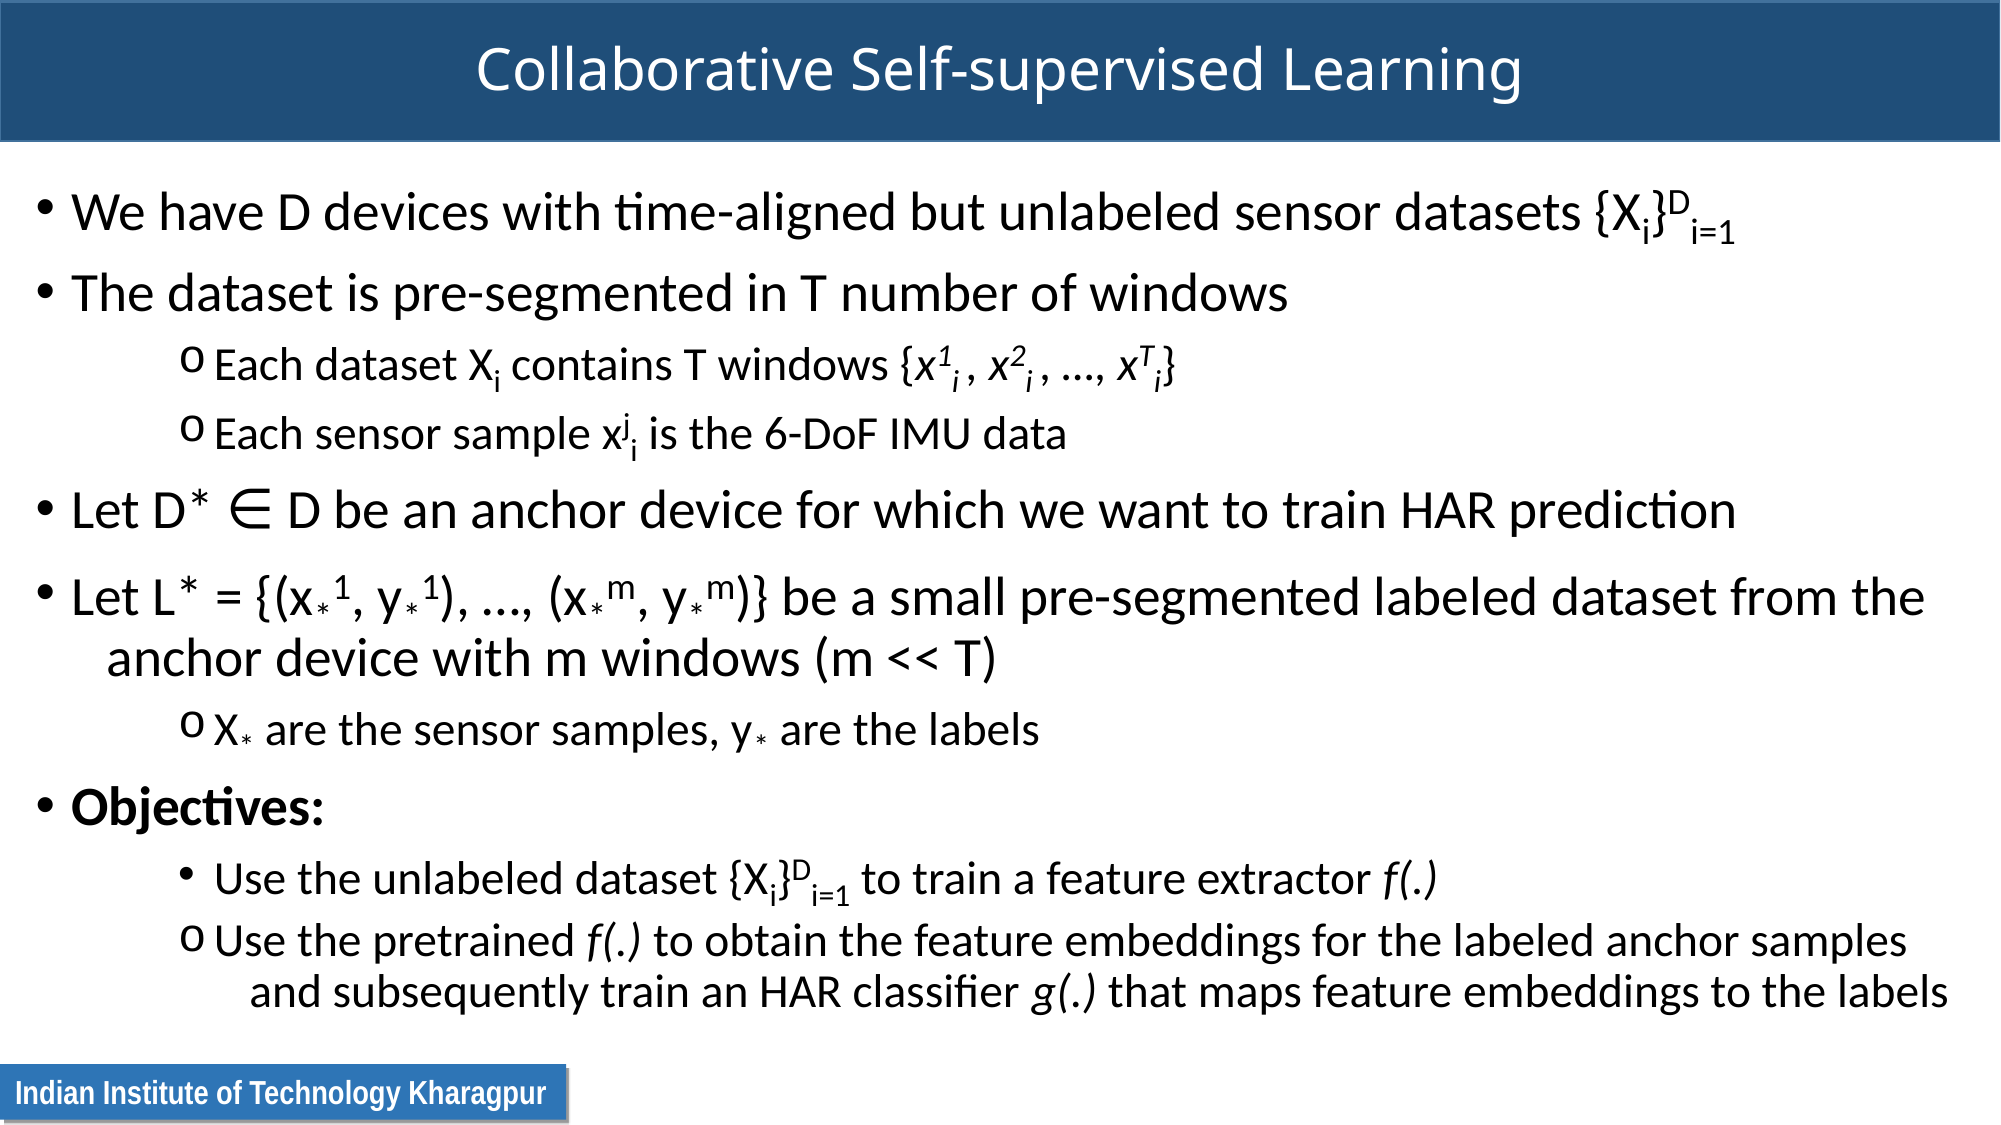

Collaborative Self-supervised Learning
# We have D devices with time-aligned but unlabeled sensor datasets {Xi}Di=1
The dataset is pre-segmented in T number of windows
Each dataset Xi contains T windows {x1i , x2i , …, xTi}
Each sensor sample xji is the 6-DoF IMU data
Let D* ∈ D be an anchor device for which we want to train HAR prediction
Let L* = {(x*1, y*1), …, (x*m, y*m)} be a small pre-segmented labeled dataset from the anchor device with m windows (m << T)
X* are the sensor samples, y* are the labels
Objectives:
Use the unlabeled dataset {Xi}Di=1 to train a feature extractor f(.)
Use the pretrained f(.) to obtain the feature embeddings for the labeled anchor samples and subsequently train an HAR classifier g(.) that maps feature embeddings to the labels